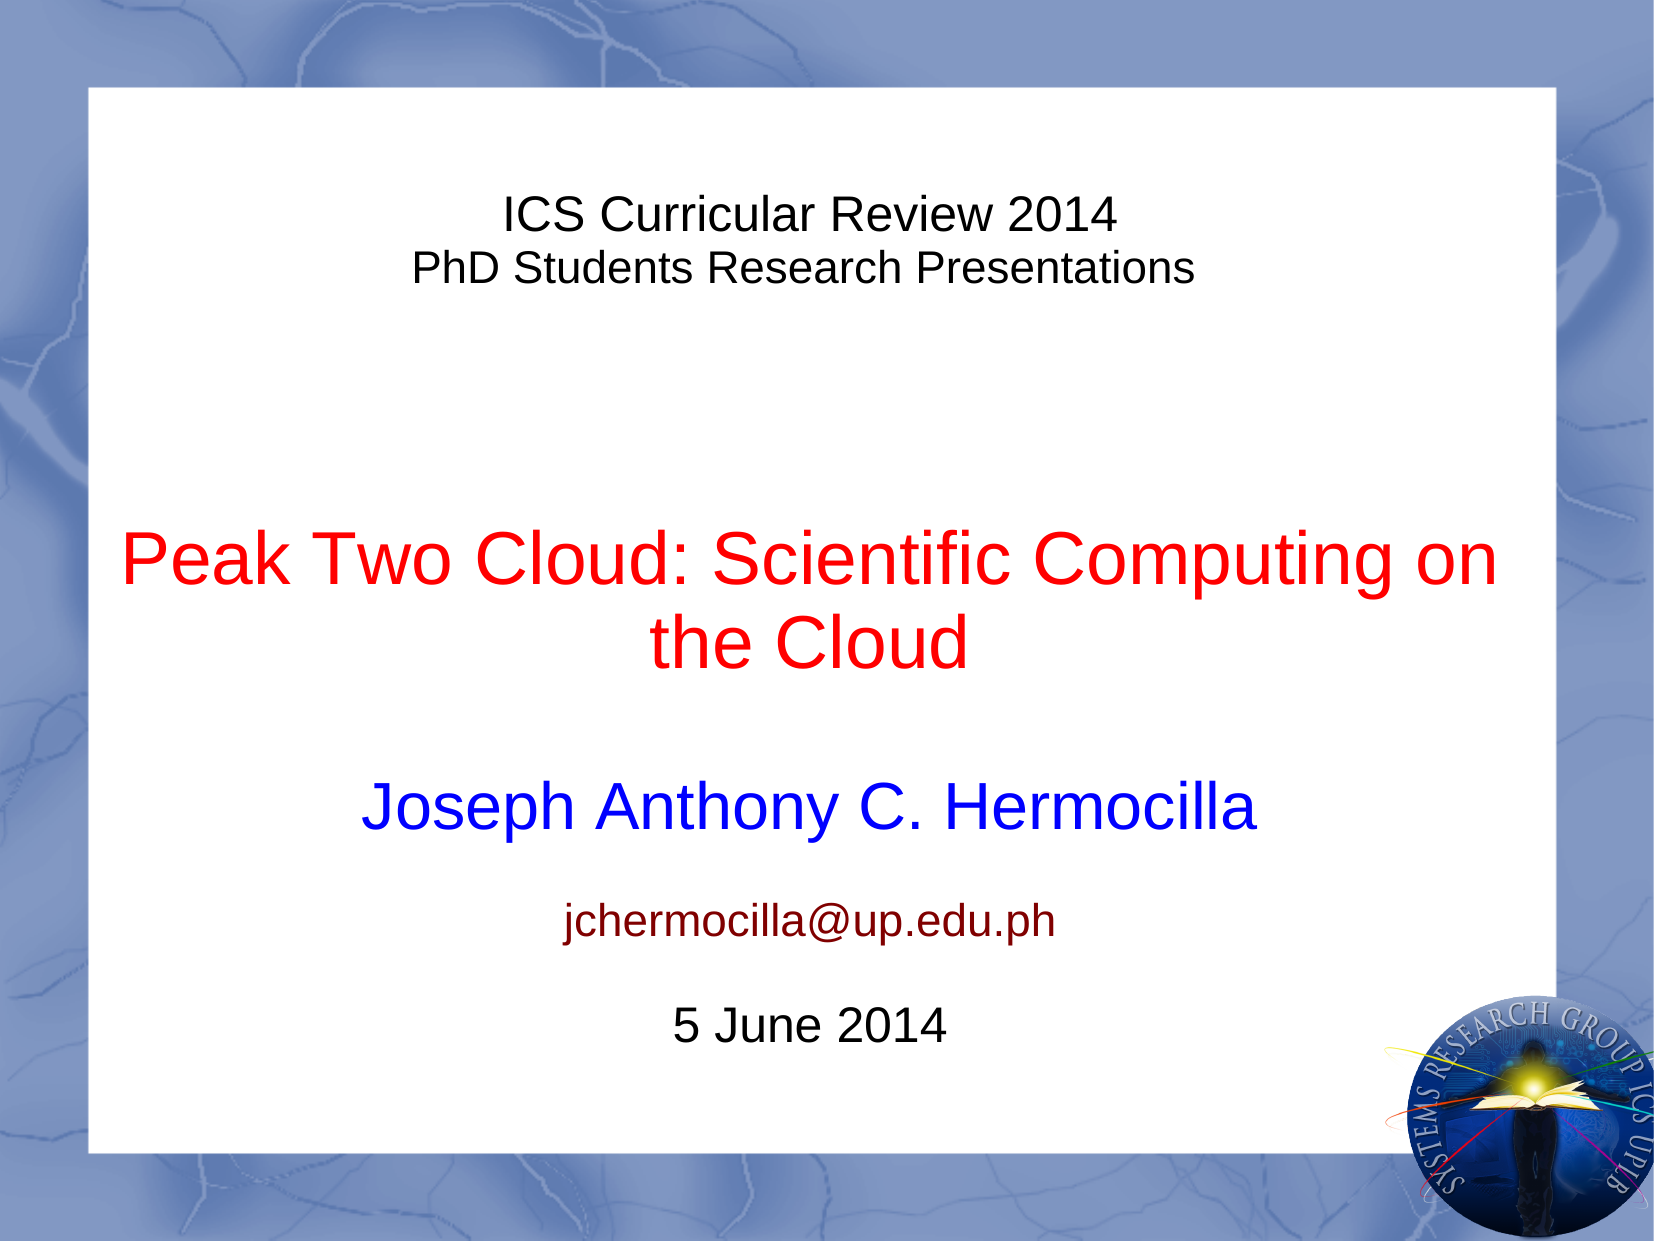

#
ICS Curricular Review 2014
PhD Students Research Presentations
Peak Two Cloud: Scientific Computing on the Cloud
Joseph Anthony C. Hermocilla
jchermocilla@up.edu.ph
5 June 2014